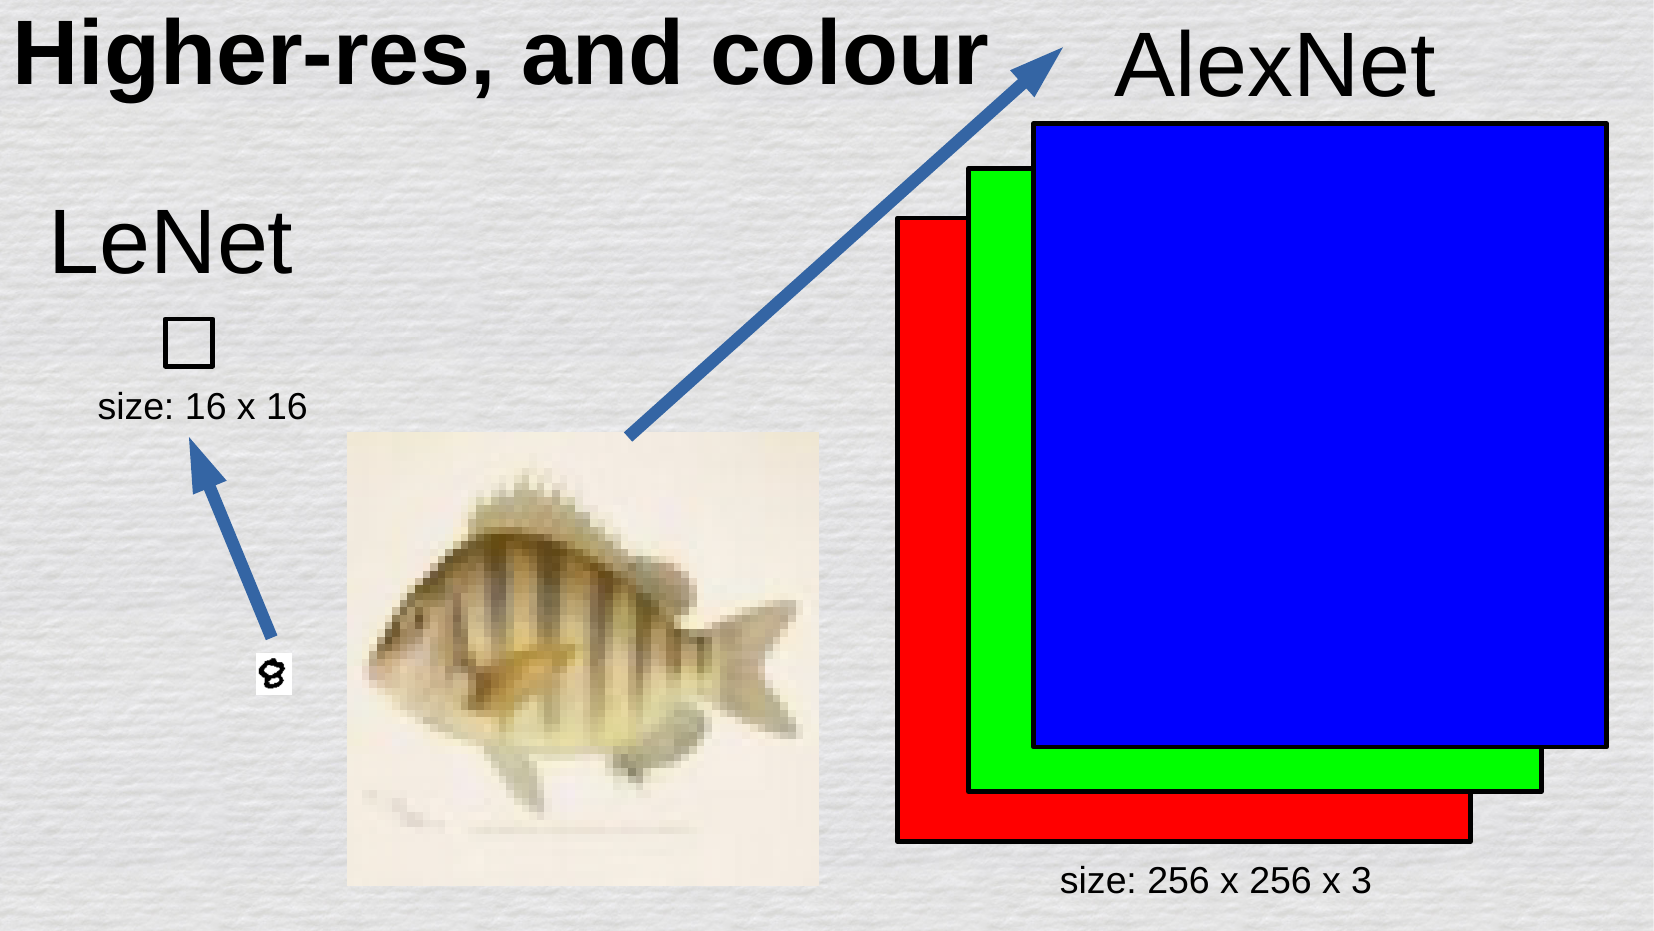

# Higher-res, and colour
AlexNet
LeNet
size: 16 x 16
size: 256 x 256 x 3